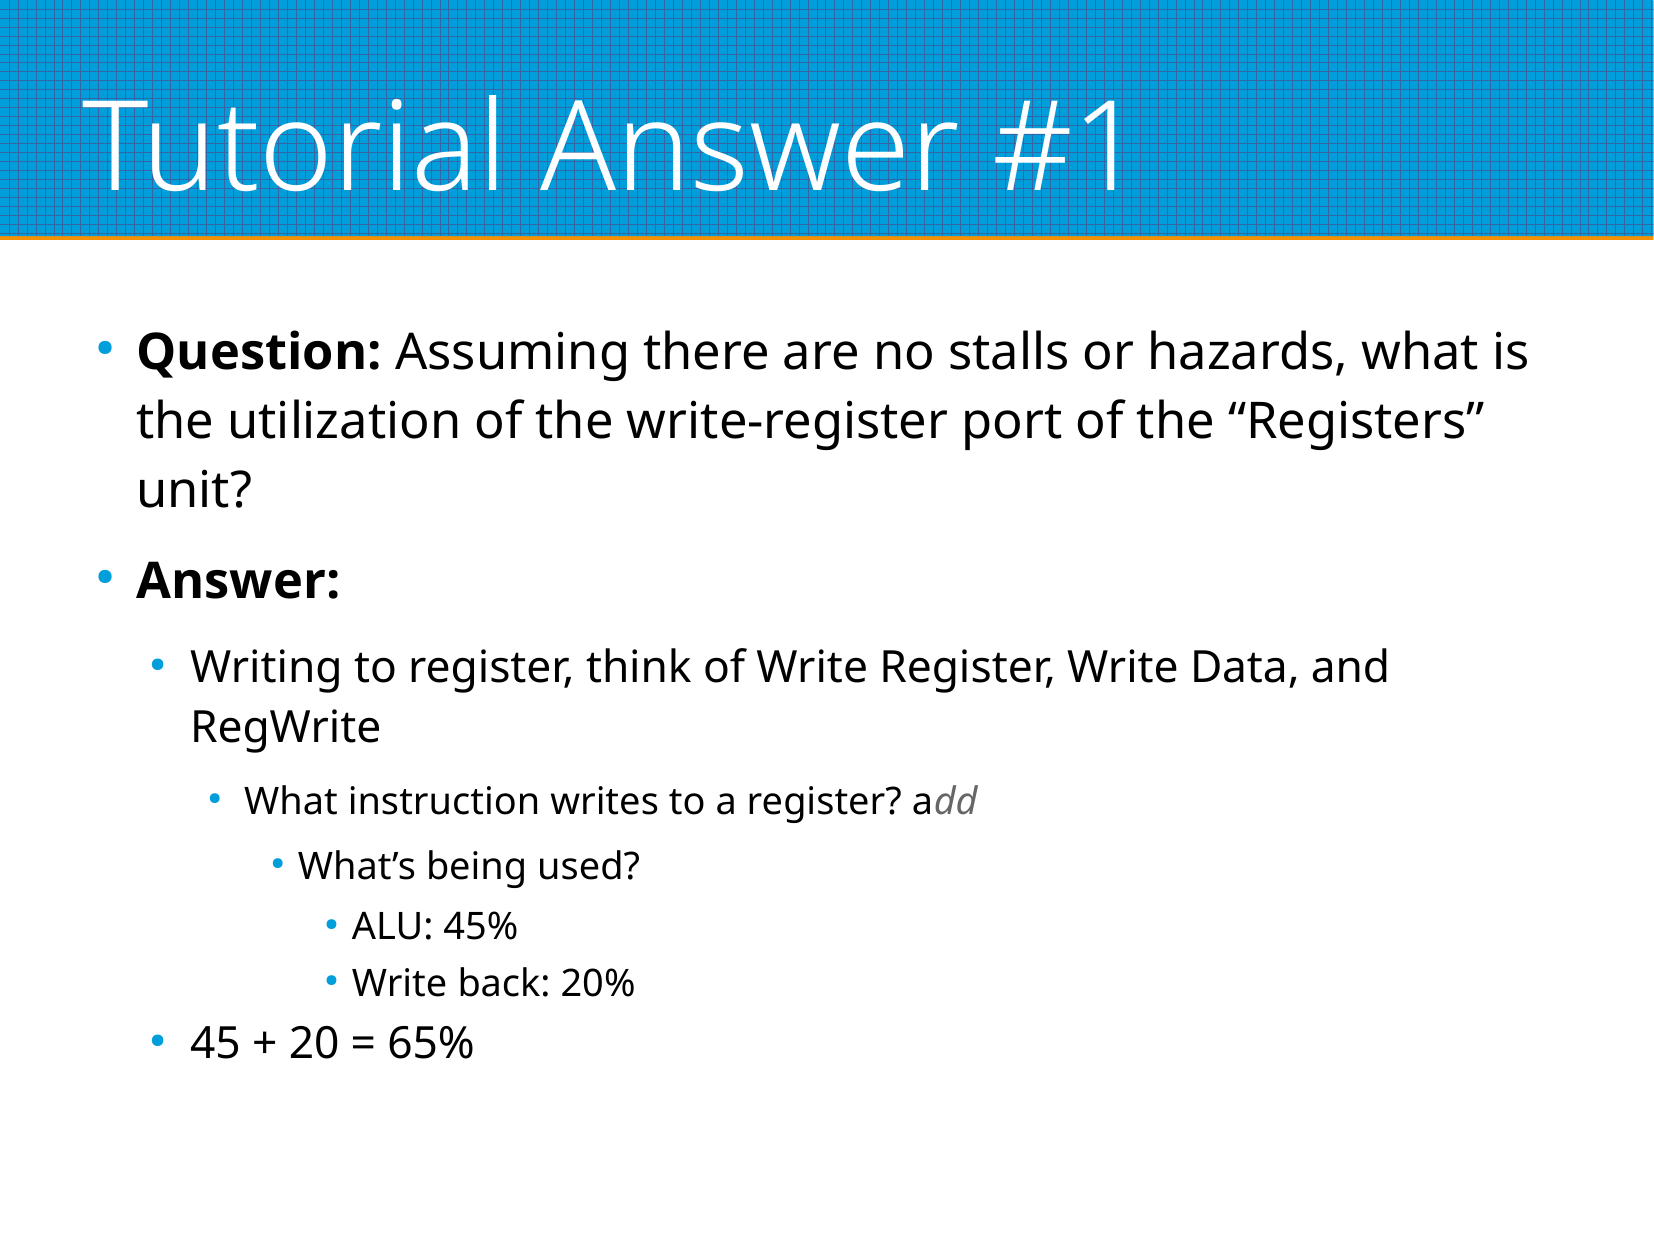

# Tutorial Answer #1
Question: Assuming there are no stalls or hazards, what is the utilization of the write-register port of the “Registers” unit?
Answer:
Writing to register, think of Write Register, Write Data, and RegWrite
What instruction writes to a register? add
What’s being used?
ALU: 45%
Write back: 20%
45 + 20 = 65%